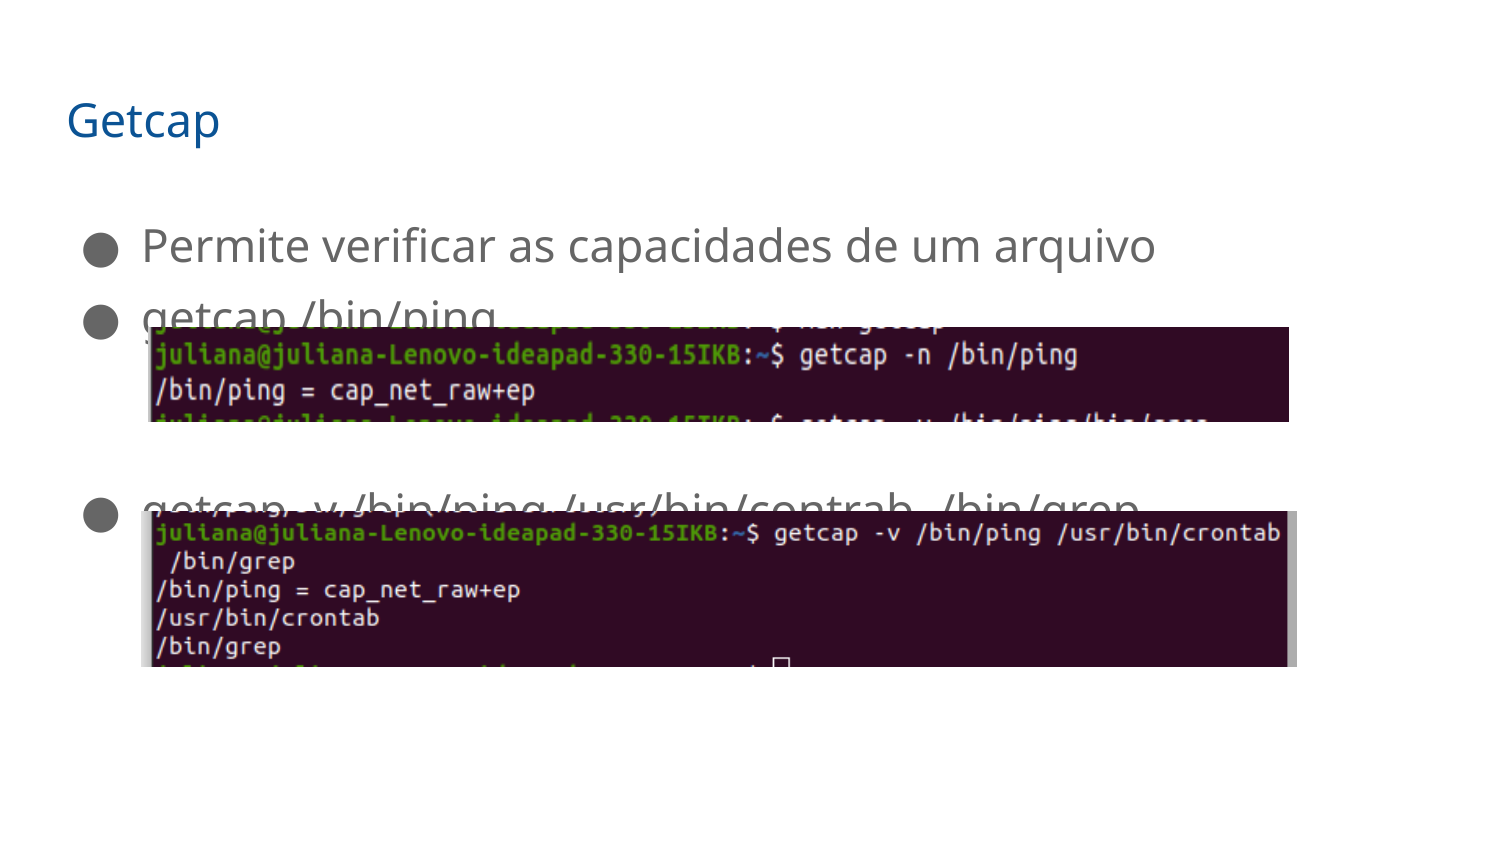

# Getcap
Permite verificar as capacidades de um arquivo
getcap /bin/ping
getcap -v /bin/ping /usr/bin/contrab /bin/grep